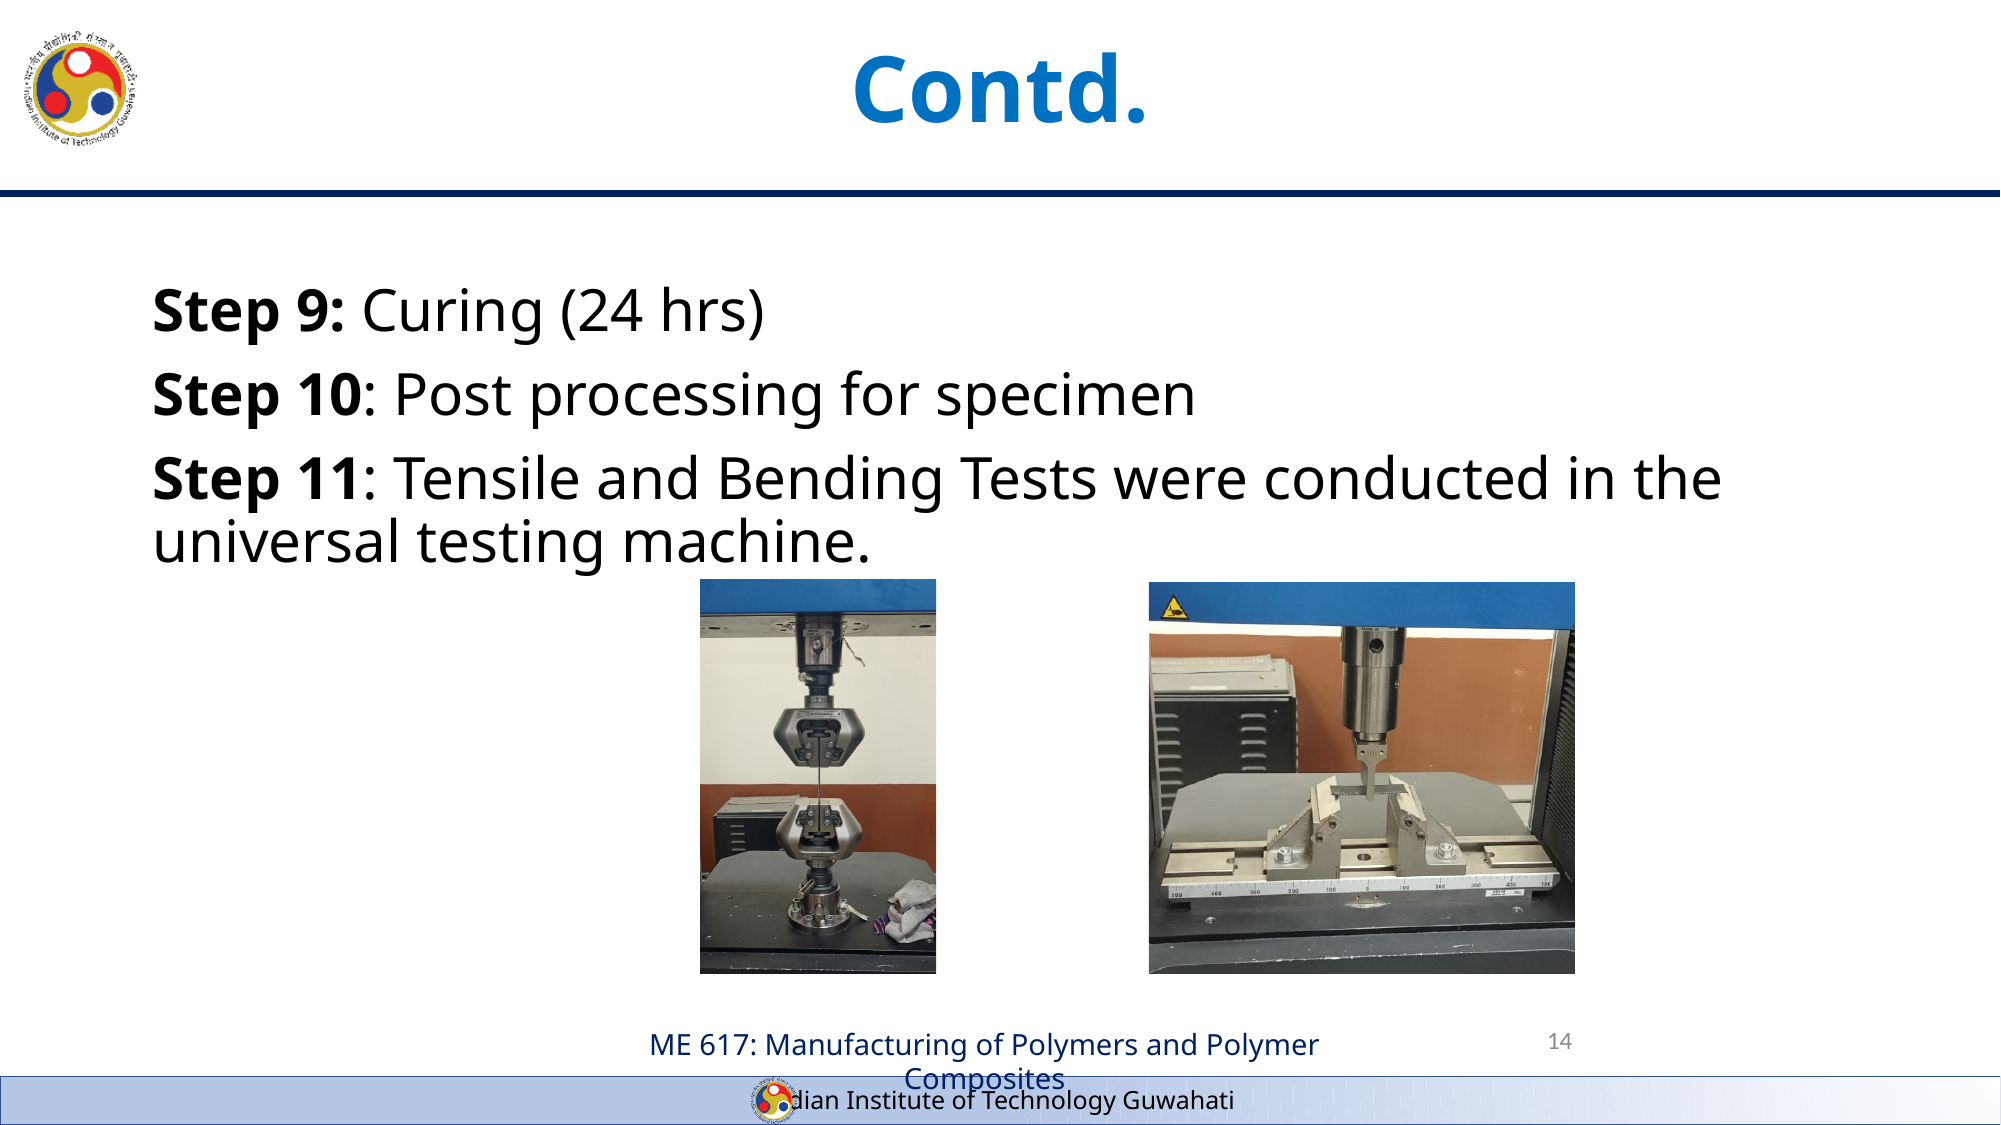

# Contd.
Step 9: Curing (24 hrs)
Step 10: Post processing for specimen
Step 11: Tensile and Bending Tests were conducted in the universal testing machine.